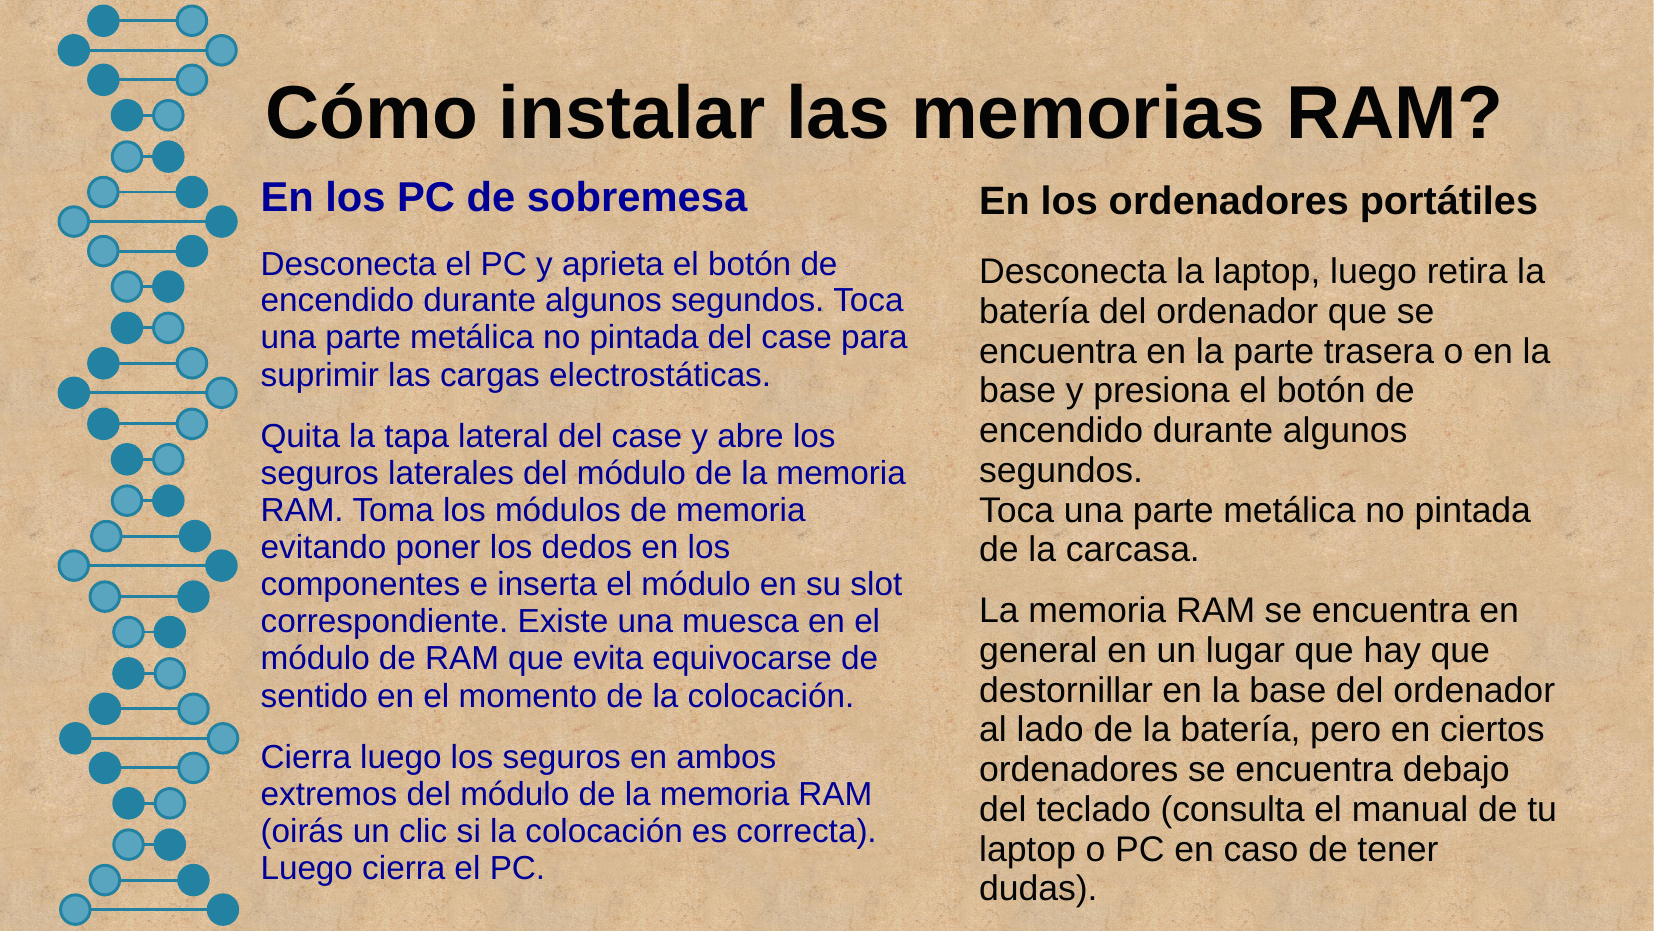

# Cómo instalar las memorias RAM?
En los PC de sobremesa
Desconecta el PC y aprieta el botón de encendido durante algunos segundos. Toca una parte metálica no pintada del case para suprimir las cargas electrostáticas.
Quita la tapa lateral del case y abre los seguros laterales del módulo de la memoria RAM. Toma los módulos de memoria evitando poner los dedos en los componentes e inserta el módulo en su slot correspondiente. Existe una muesca en el módulo de RAM que evita equivocarse de sentido en el momento de la colocación.
Cierra luego los seguros en ambos extremos del módulo de la memoria RAM (oirás un clic si la colocación es correcta). Luego cierra el PC.
En los ordenadores portátiles
Desconecta la laptop, luego retira la batería del ordenador que se encuentra en la parte trasera o en la base y presiona el botón de encendido durante algunos segundos.
Toca una parte metálica no pintada de la carcasa.
La memoria RAM se encuentra en general en un lugar que hay que destornillar en la base del ordenador al lado de la batería, pero en ciertos ordenadores se encuentra debajo del teclado (consulta el manual de tu laptop o PC en caso de tener dudas).